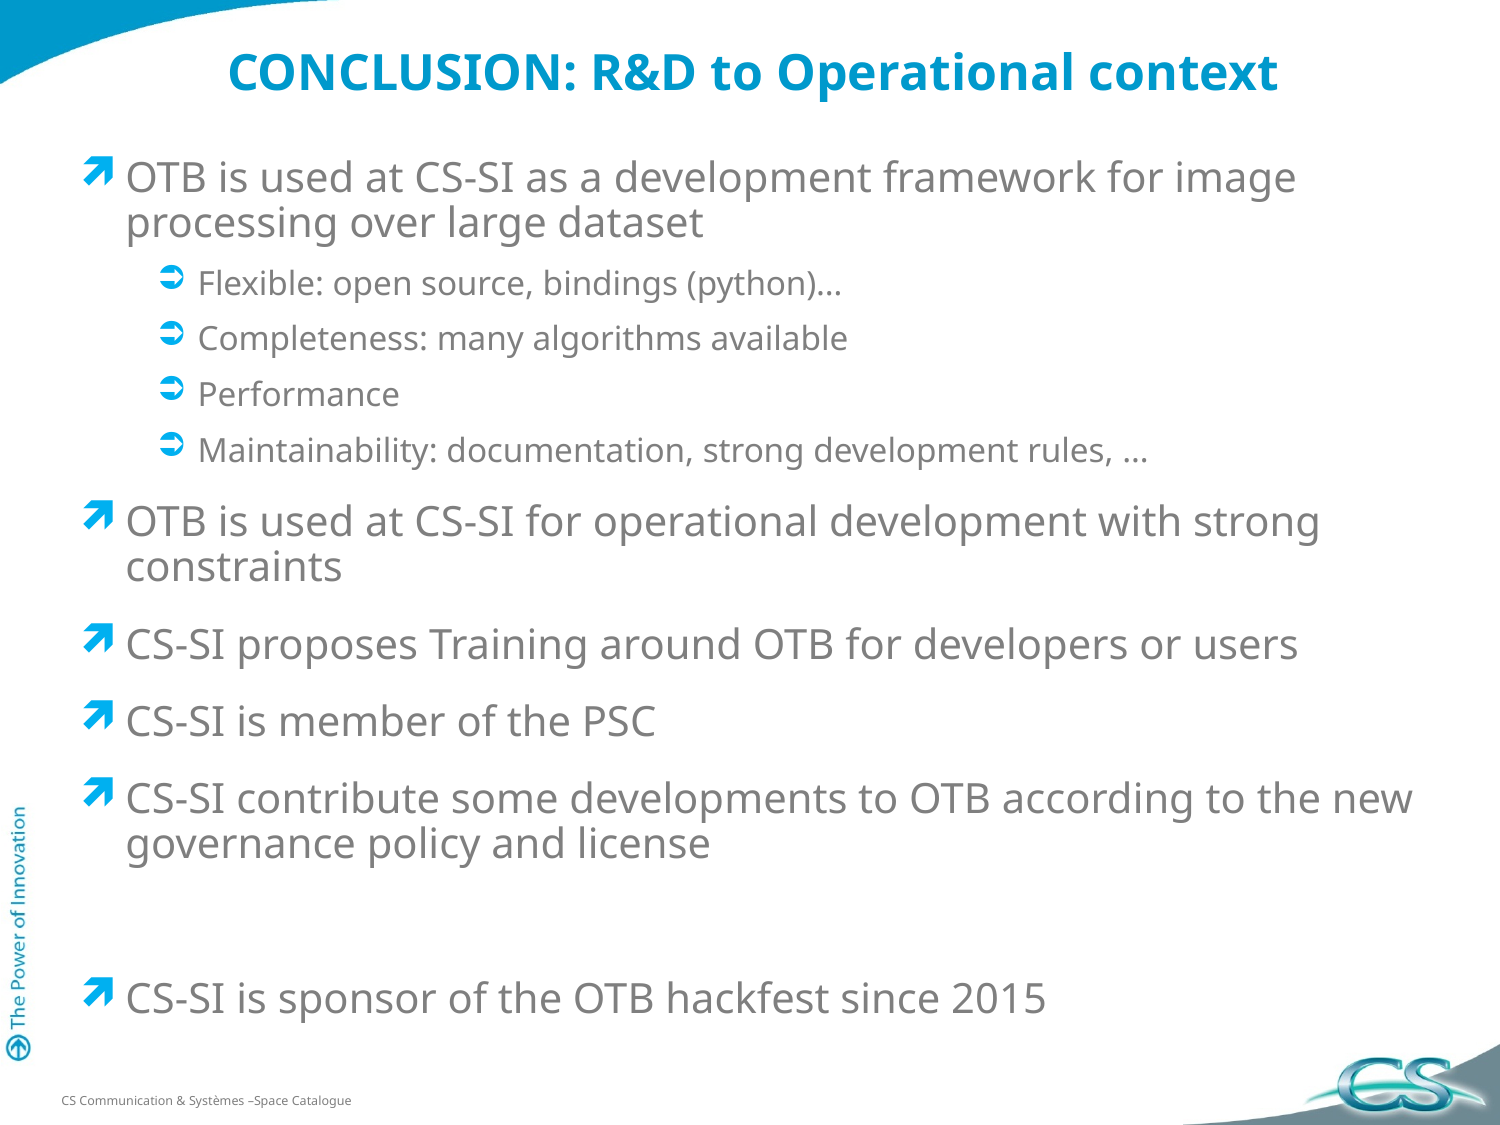

# CONCLUSION: R&D to Operational context
OTB is used at CS-SI as a development framework for image processing over large dataset
Flexible: open source, bindings (python)…
Completeness: many algorithms available
Performance
Maintainability: documentation, strong development rules, …
OTB is used at CS-SI for operational development with strong constraints
CS-SI proposes Training around OTB for developers or users
CS-SI is member of the PSC
CS-SI contribute some developments to OTB according to the new governance policy and license
CS-SI is sponsor of the OTB hackfest since 2015